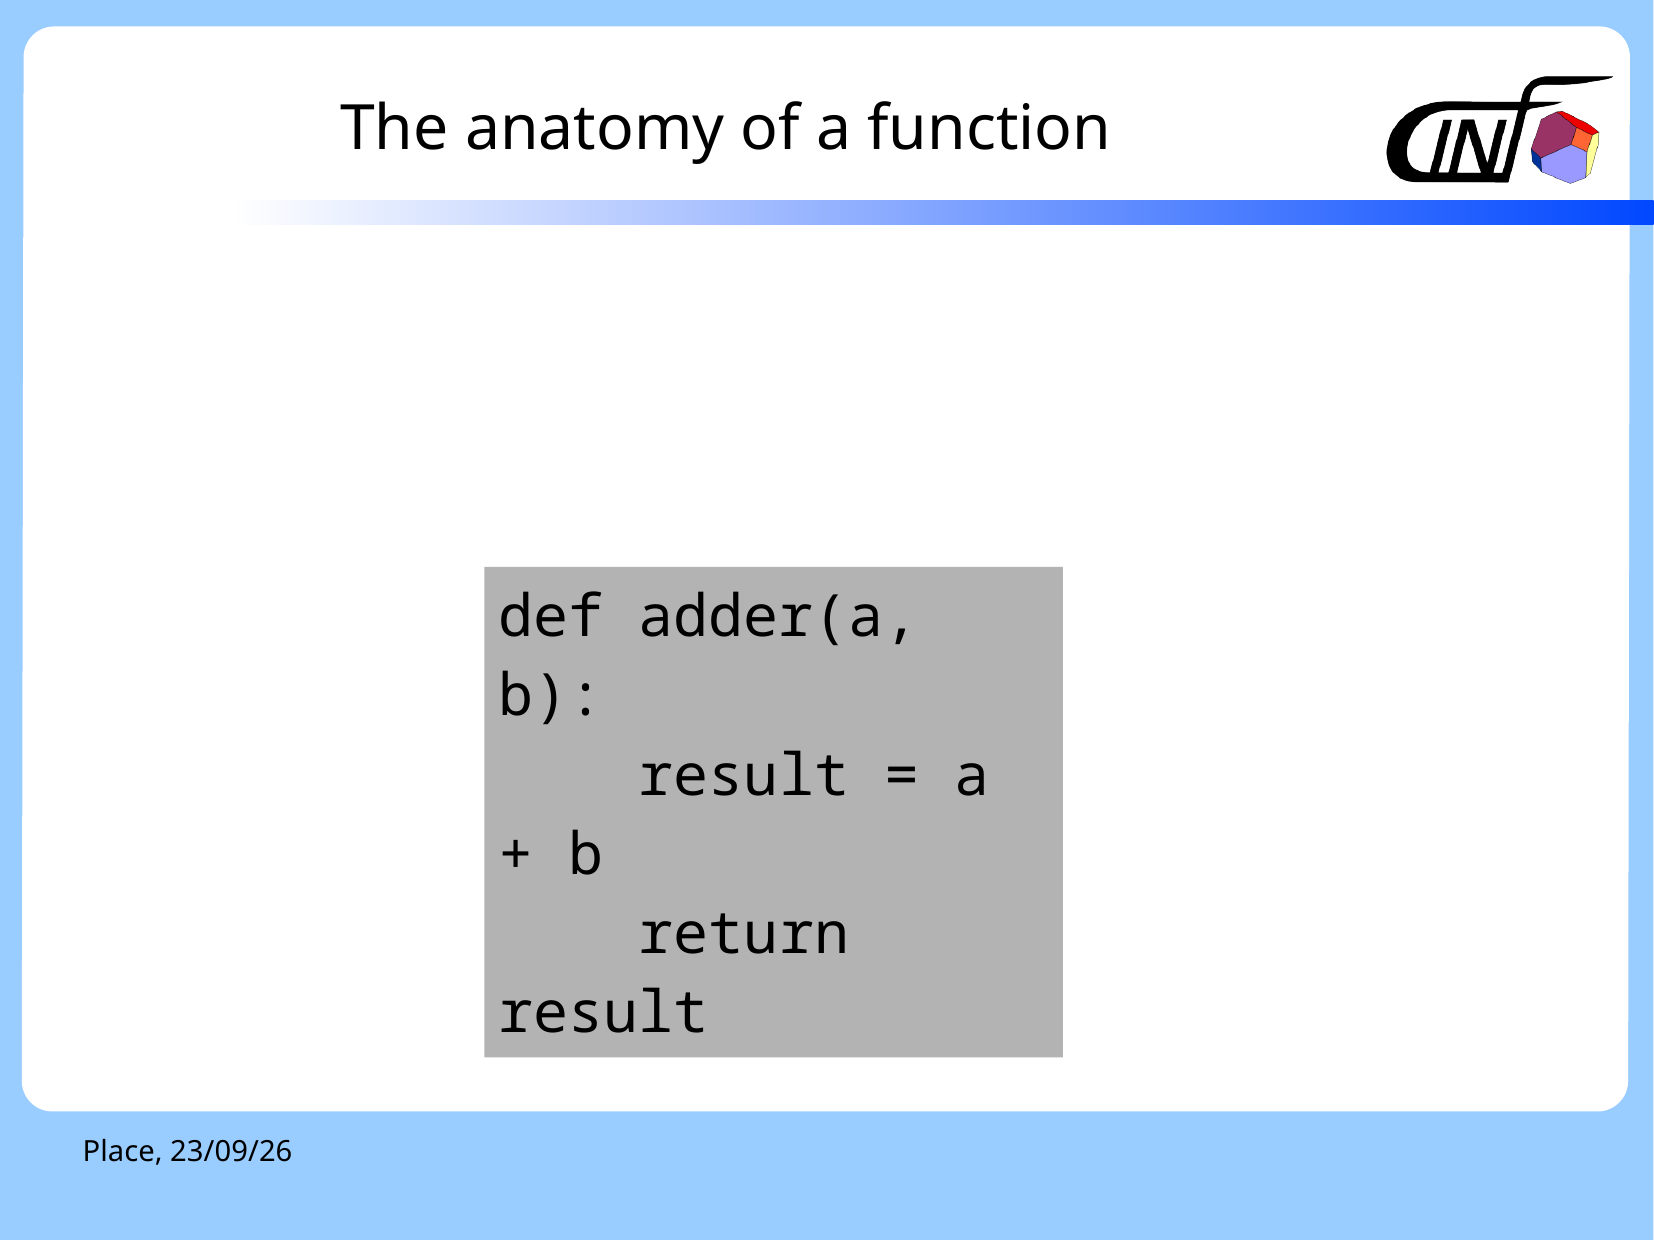

# The anatomy of a function
def adder(a, b):
 result = a + b
 return result